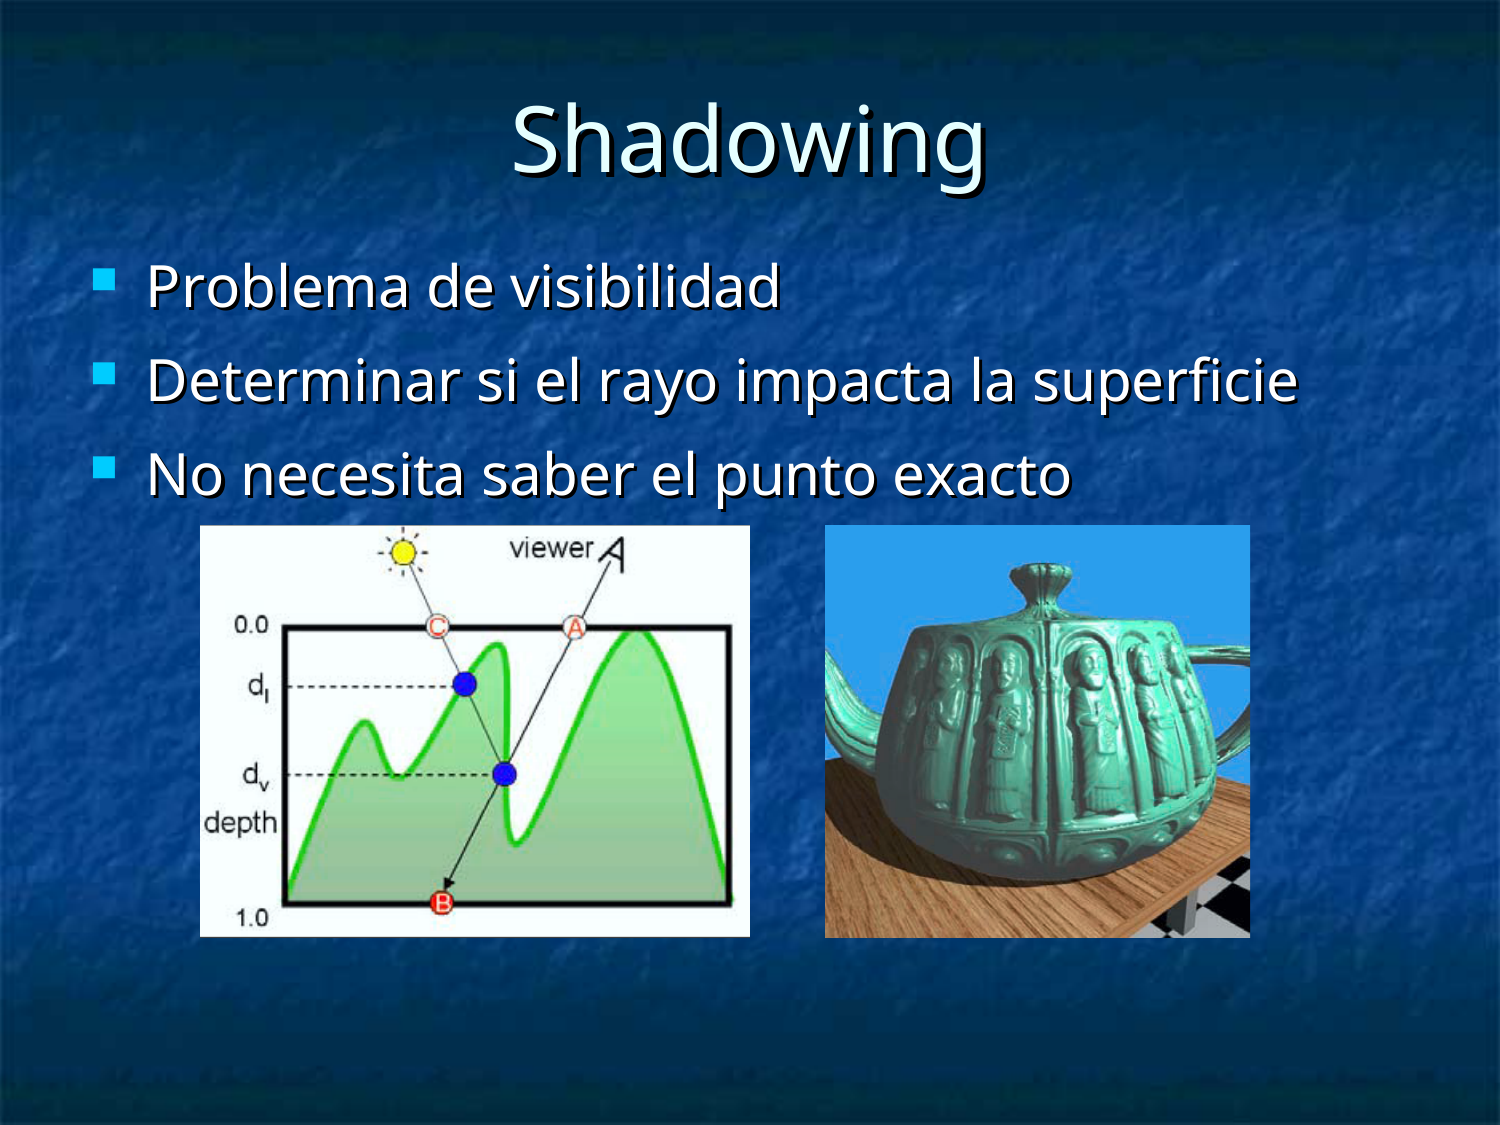

# Shadowing
Problema de visibilidad
Determinar si el rayo impacta la superficie
No necesita saber el punto exacto